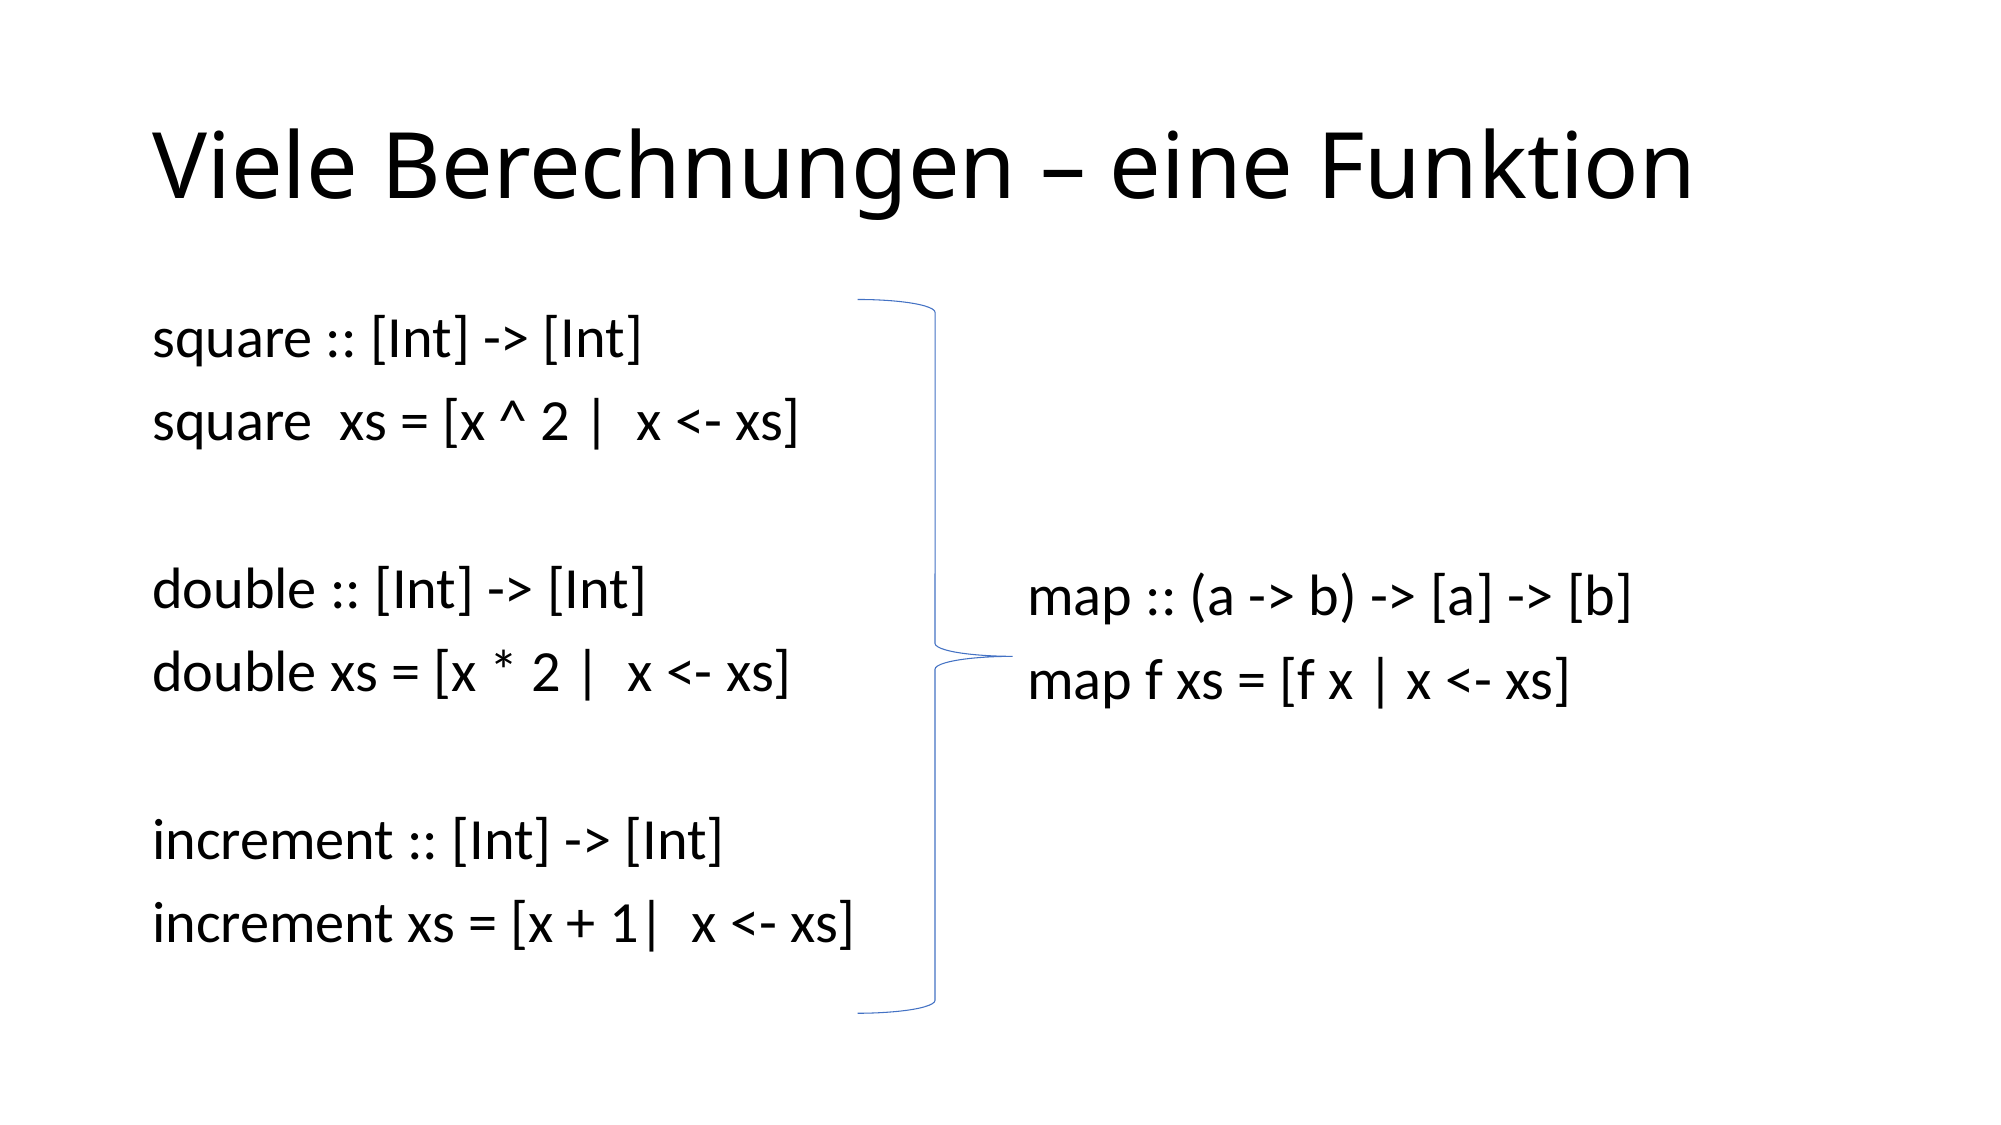

# Viele Berechnungen – eine Funktion
square :: [Int] -> [Int]
square xs = [x ^ 2 | x <- xs]
double :: [Int] -> [Int]
double xs = [x * 2 | x <- xs]
increment :: [Int] -> [Int]
increment xs = [x + 1| x <- xs]
map :: (a -> b) -> [a] -> [b]
map f xs = [f x | x <- xs]